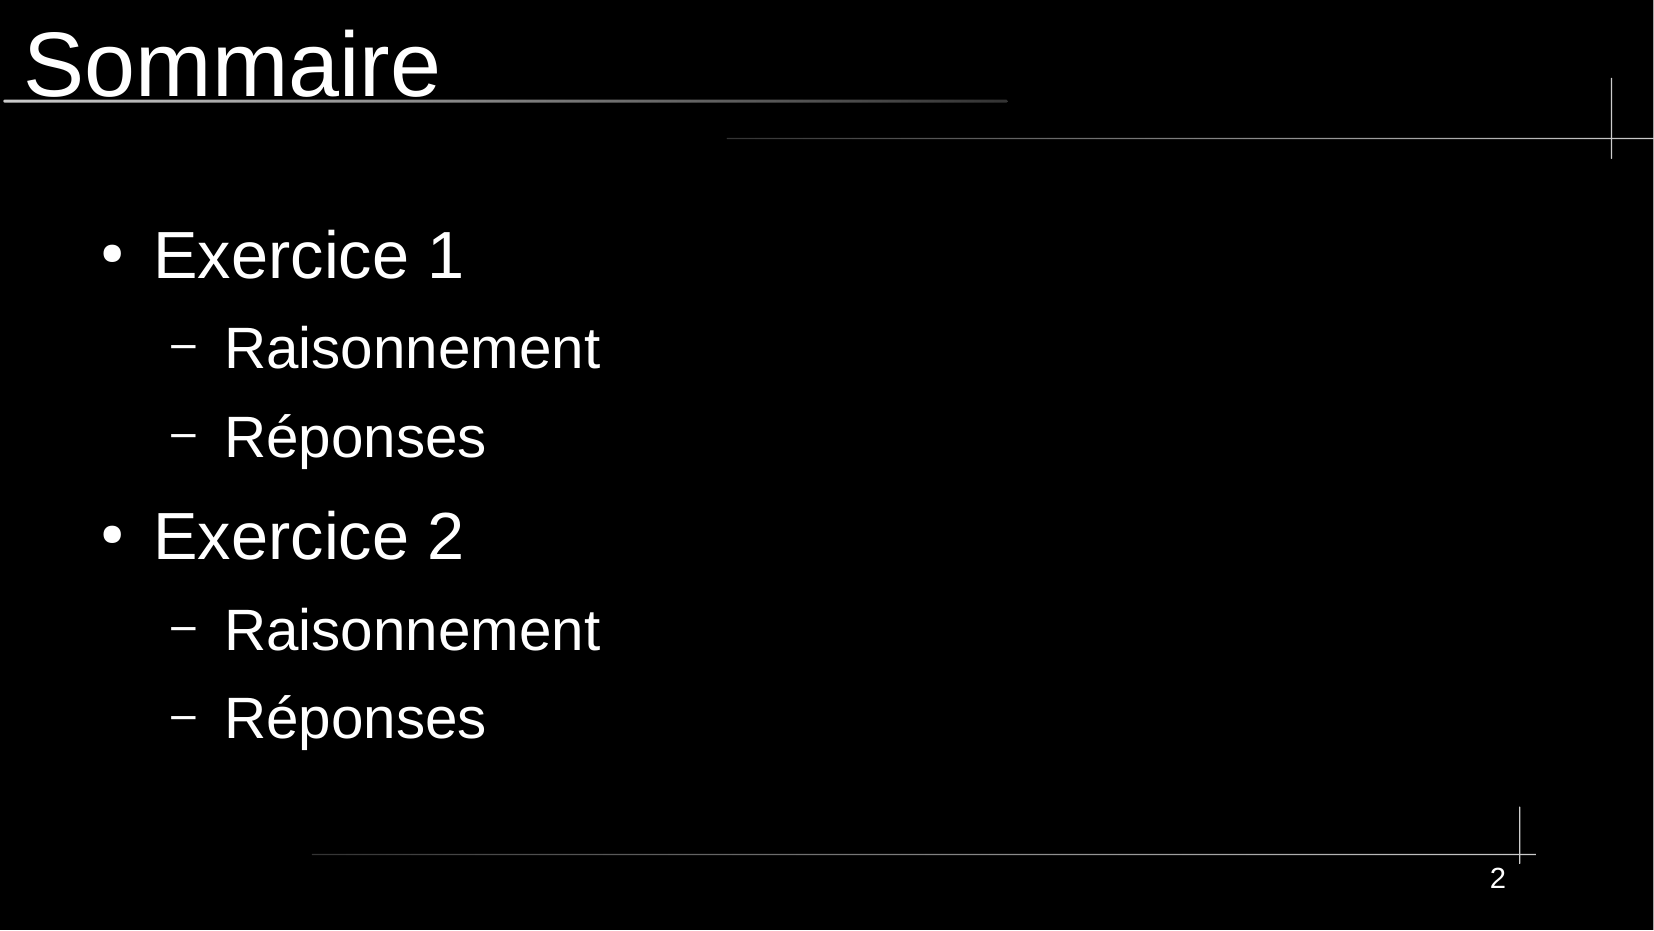

# Sommaire
Exercice 1
Raisonnement
Réponses
Exercice 2
Raisonnement
Réponses
2